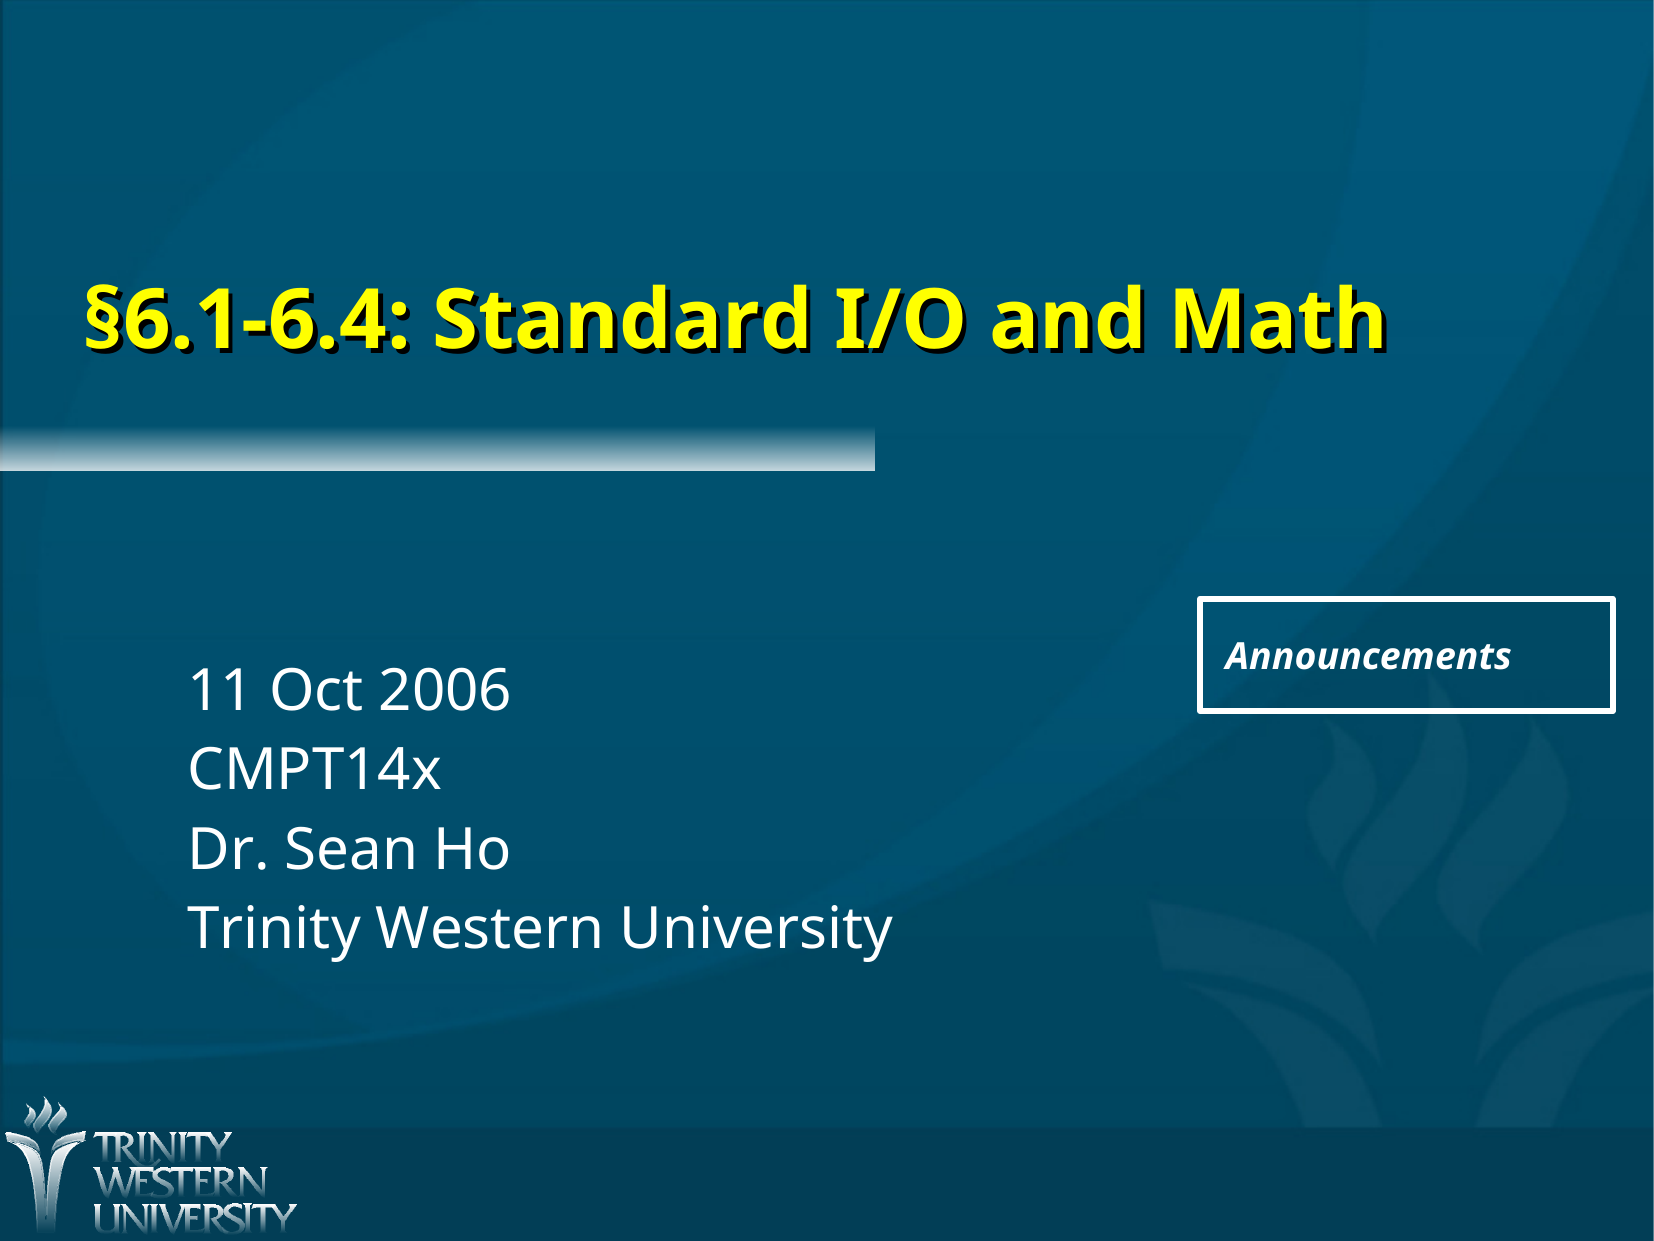

# §6.1-6.4: Standard I/O and Math
11 Oct 2006
CMPT14x
Dr. Sean Ho
Trinity Western University
Announcements